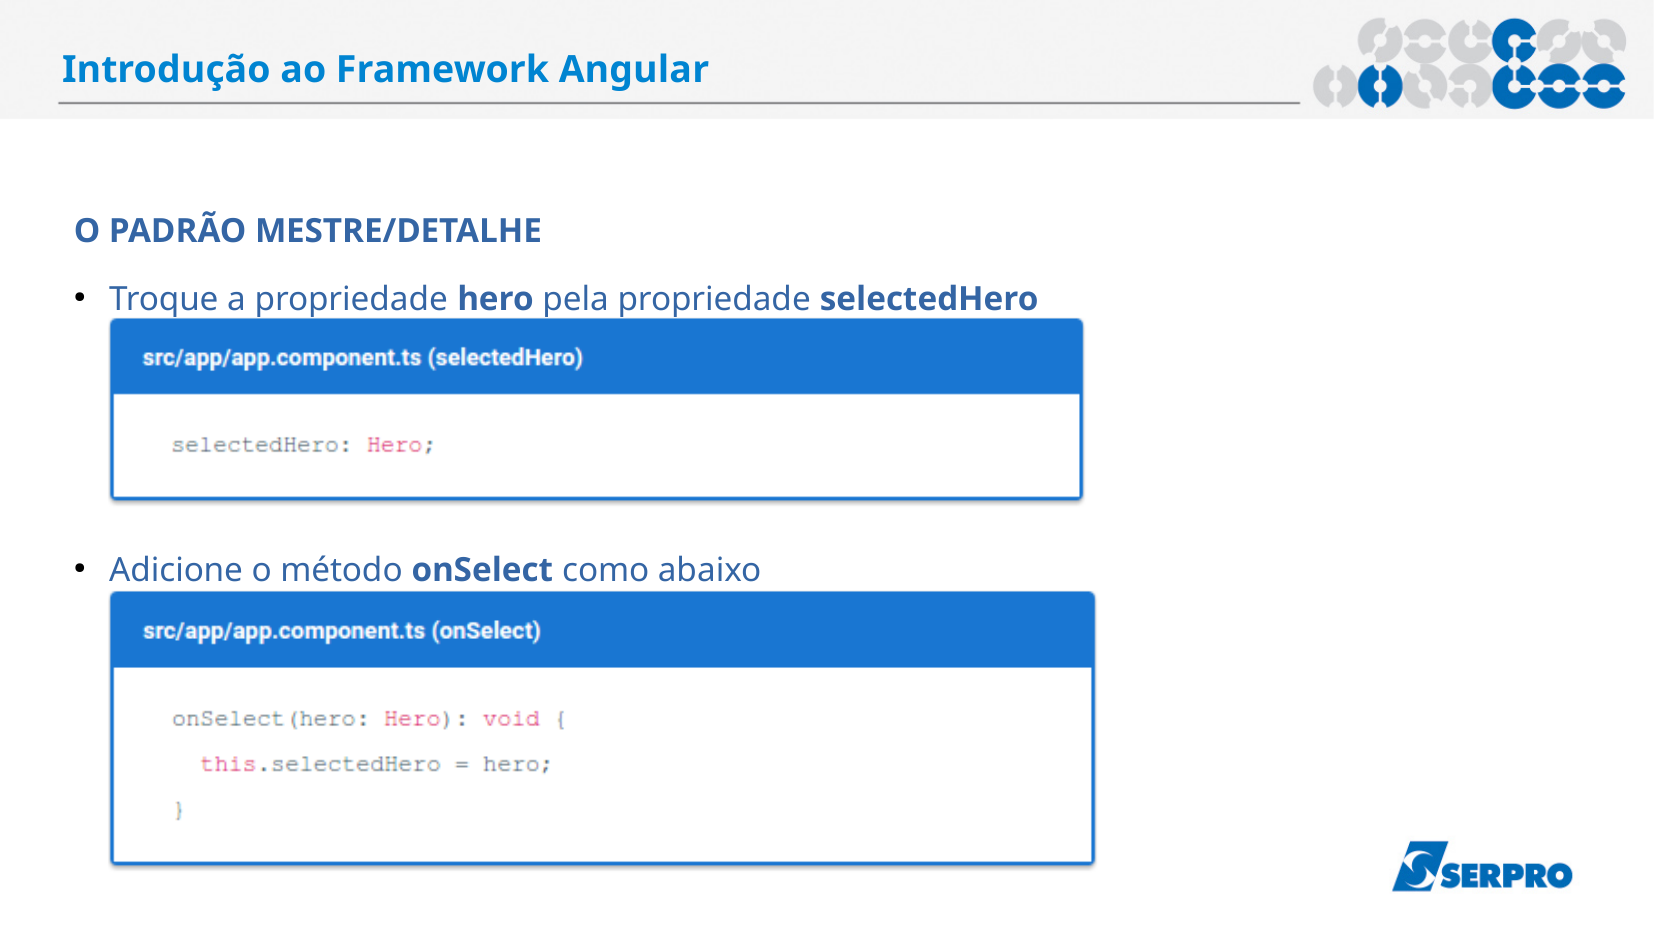

Introdução ao Framework Angular
O PADRÃO MESTRE/DETALHE
Troque a propriedade hero pela propriedade selectedHero
Adicione o método onSelect como abaixo